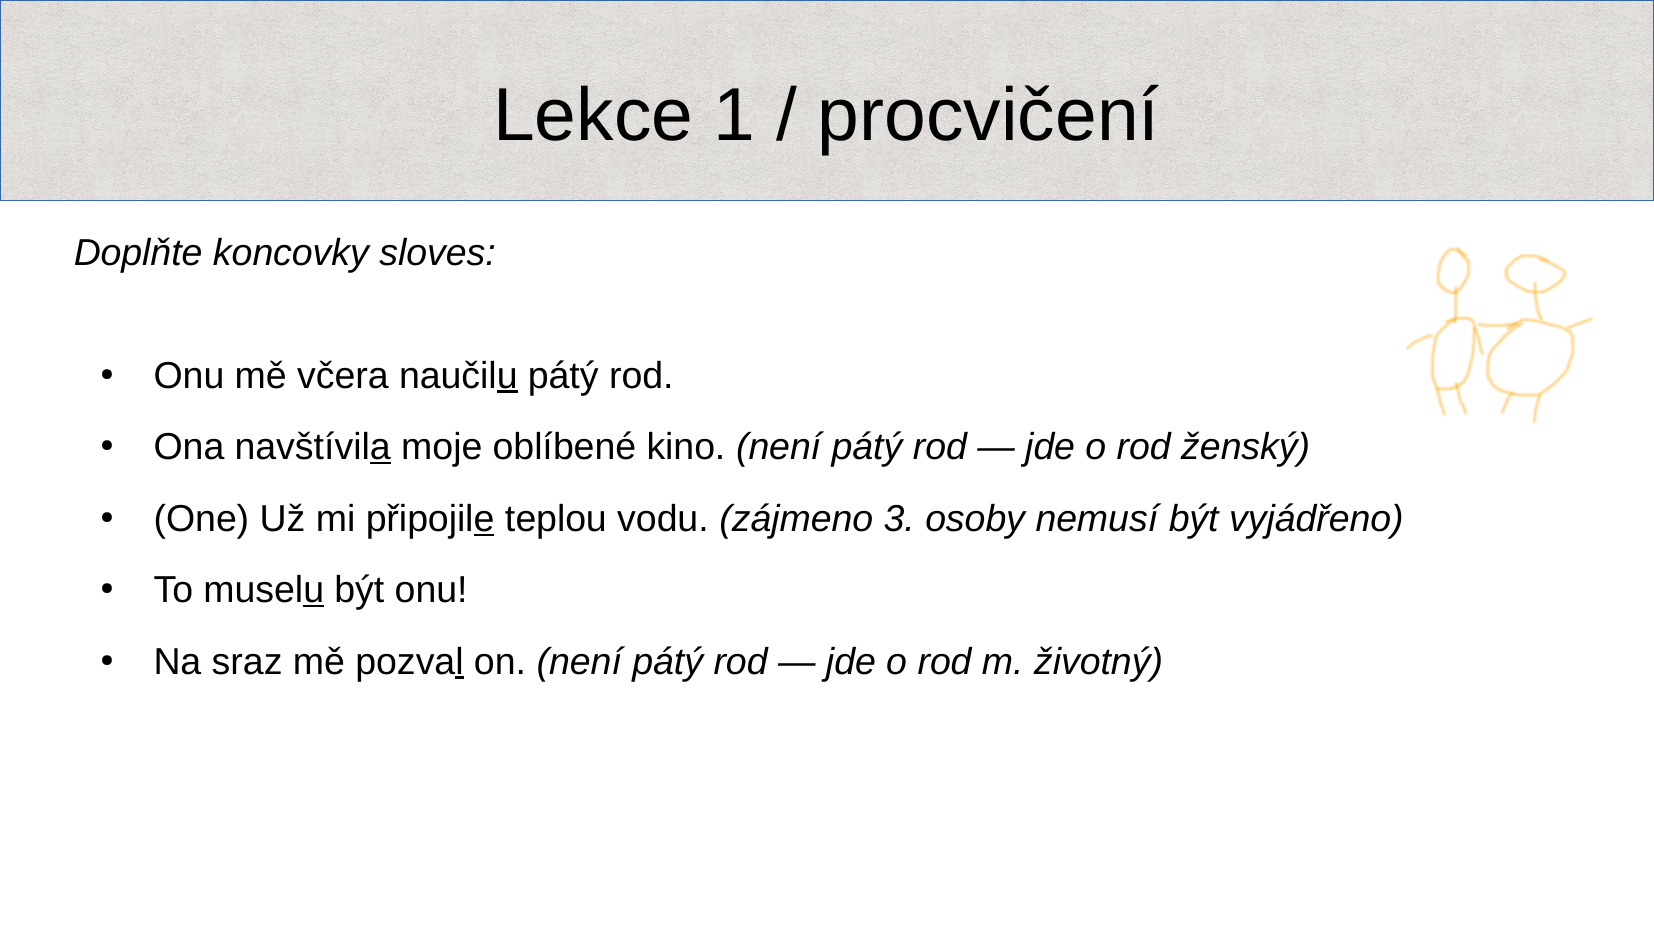

# Lekce 1 / procvičení
Doplňte koncovky sloves:
Onu mě včera naučilu pátý rod.
Ona navštívila moje oblíbené kino. (není pátý rod — jde o rod ženský)
(One) Už mi připojile teplou vodu. (zájmeno 3. osoby nemusí být vyjádřeno)
To muselu být onu!
Na sraz mě pozval on. (není pátý rod — jde o rod m. životný)